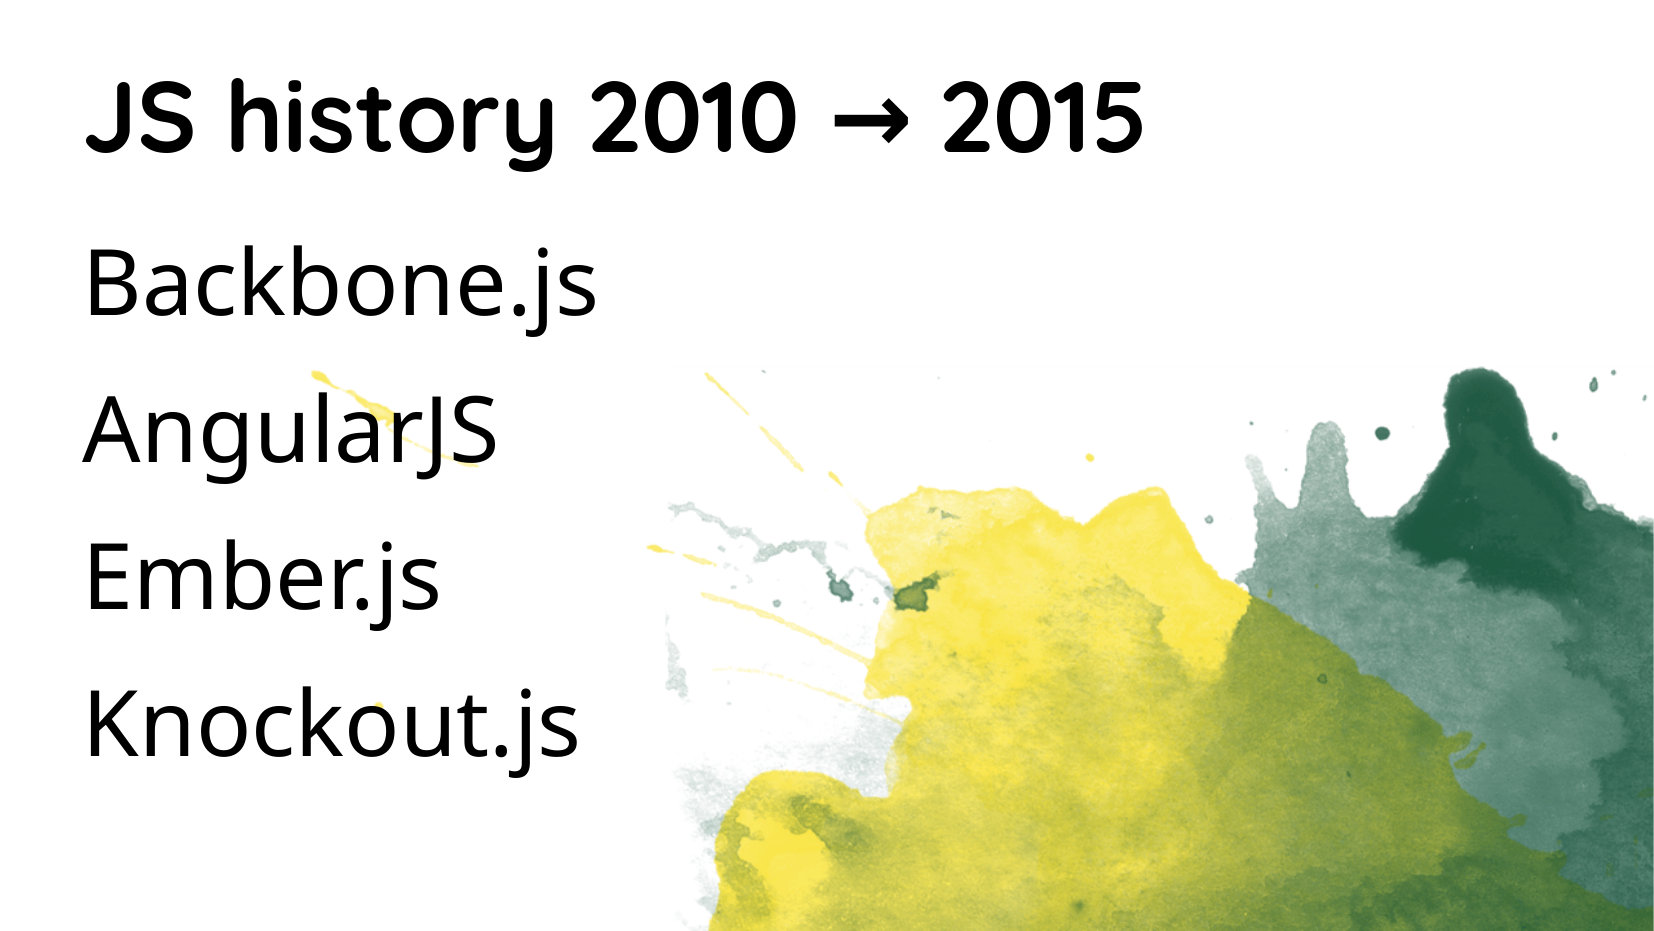

# JS history 2010 → 2015
Backbone.js
AngularJS
Ember.js
Knockout.js